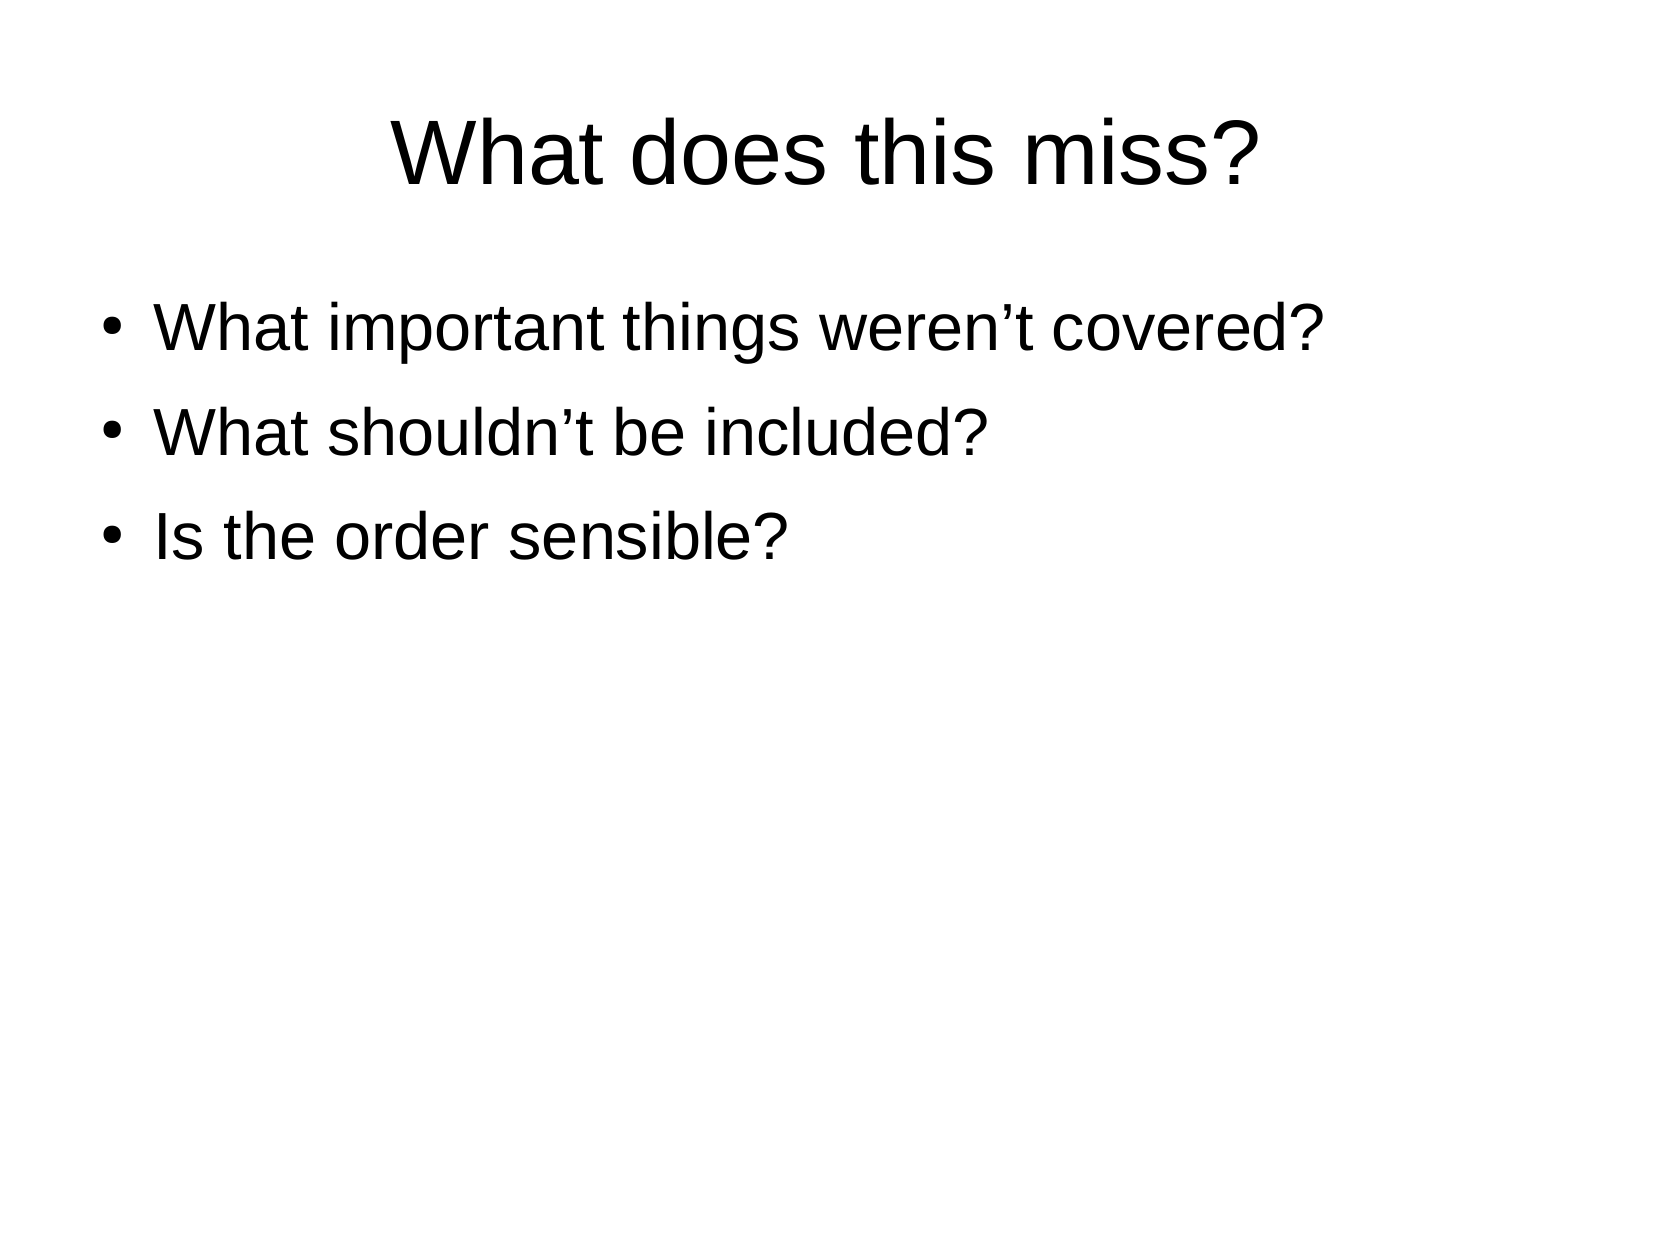

# What does this miss?
What important things weren’t covered?
What shouldn’t be included?
Is the order sensible?